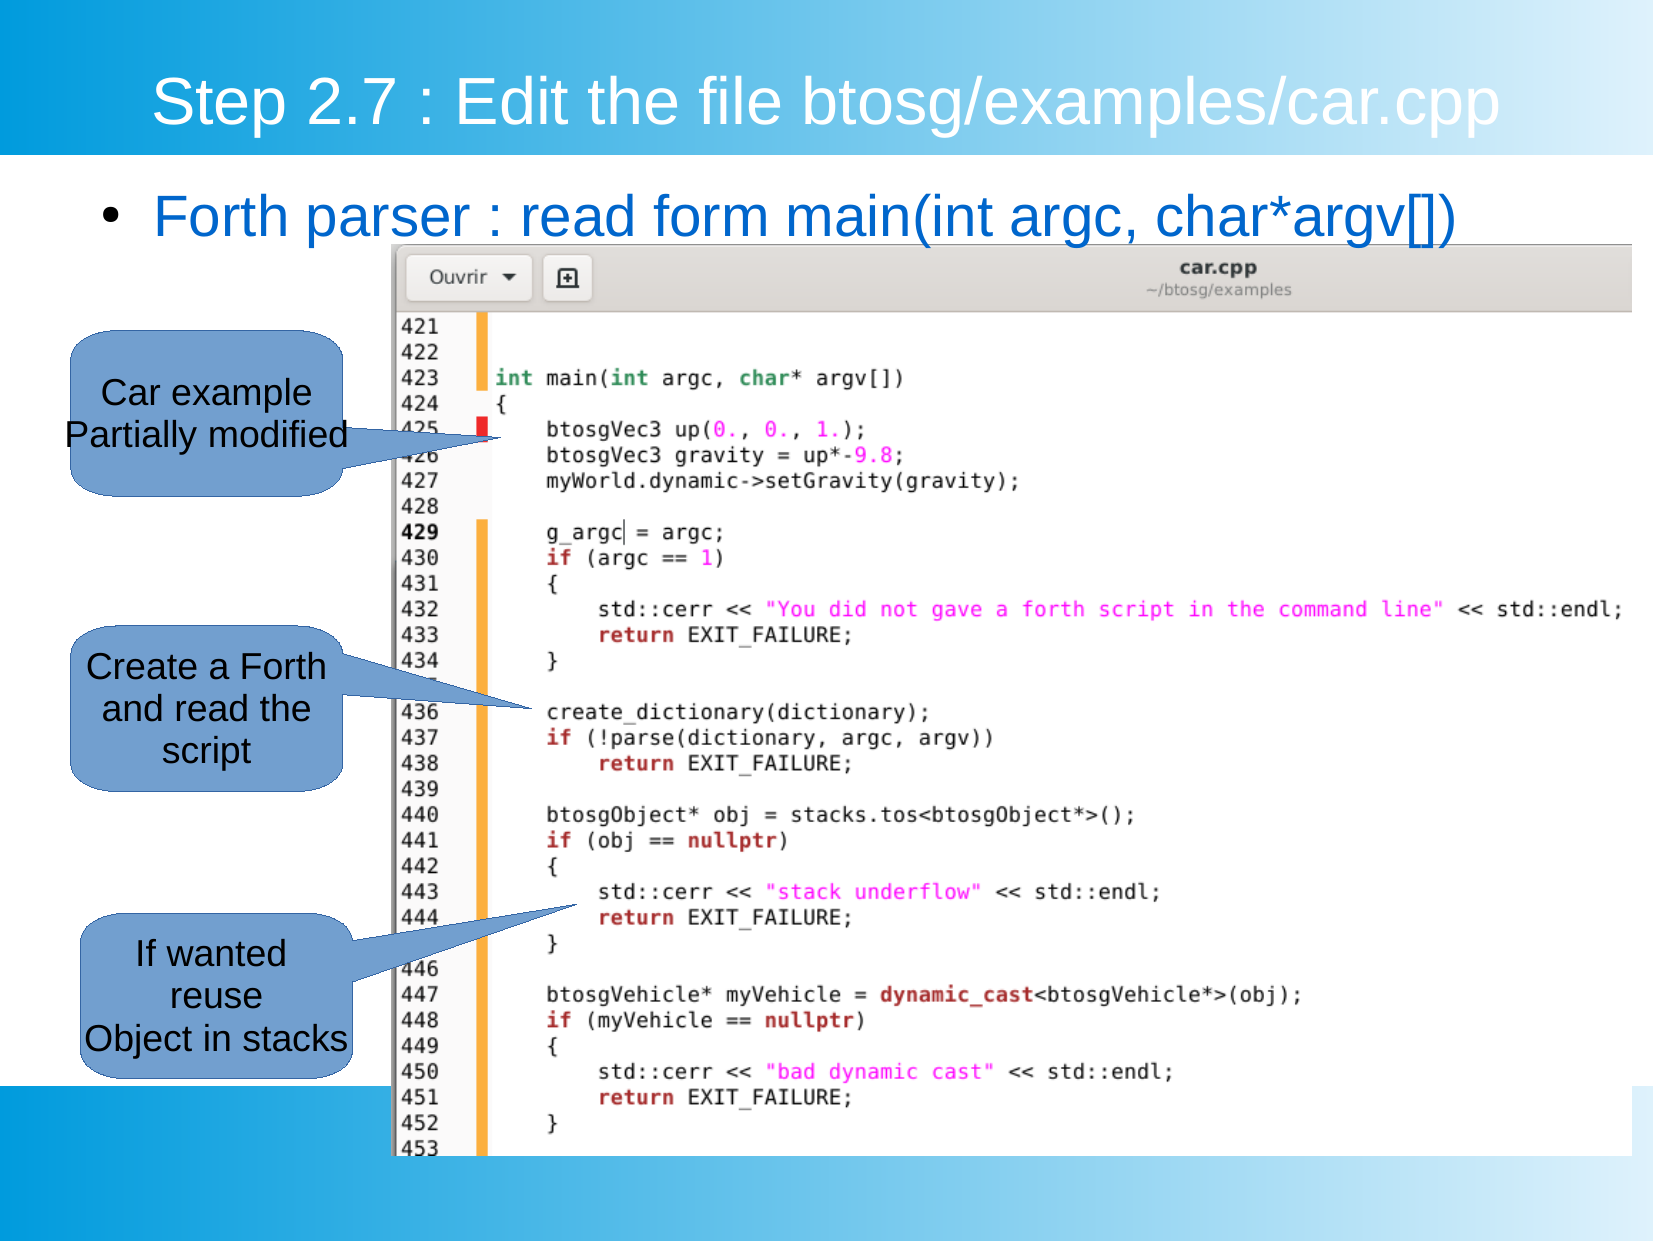

# Step 2.7 : Edit the file btosg/examples/car.cpp
Forth parser : read form main(int argc, char*argv[])
Car example
Partially modified
Create a Forth
and read the
script
If wanted
reuse
Object in stacks